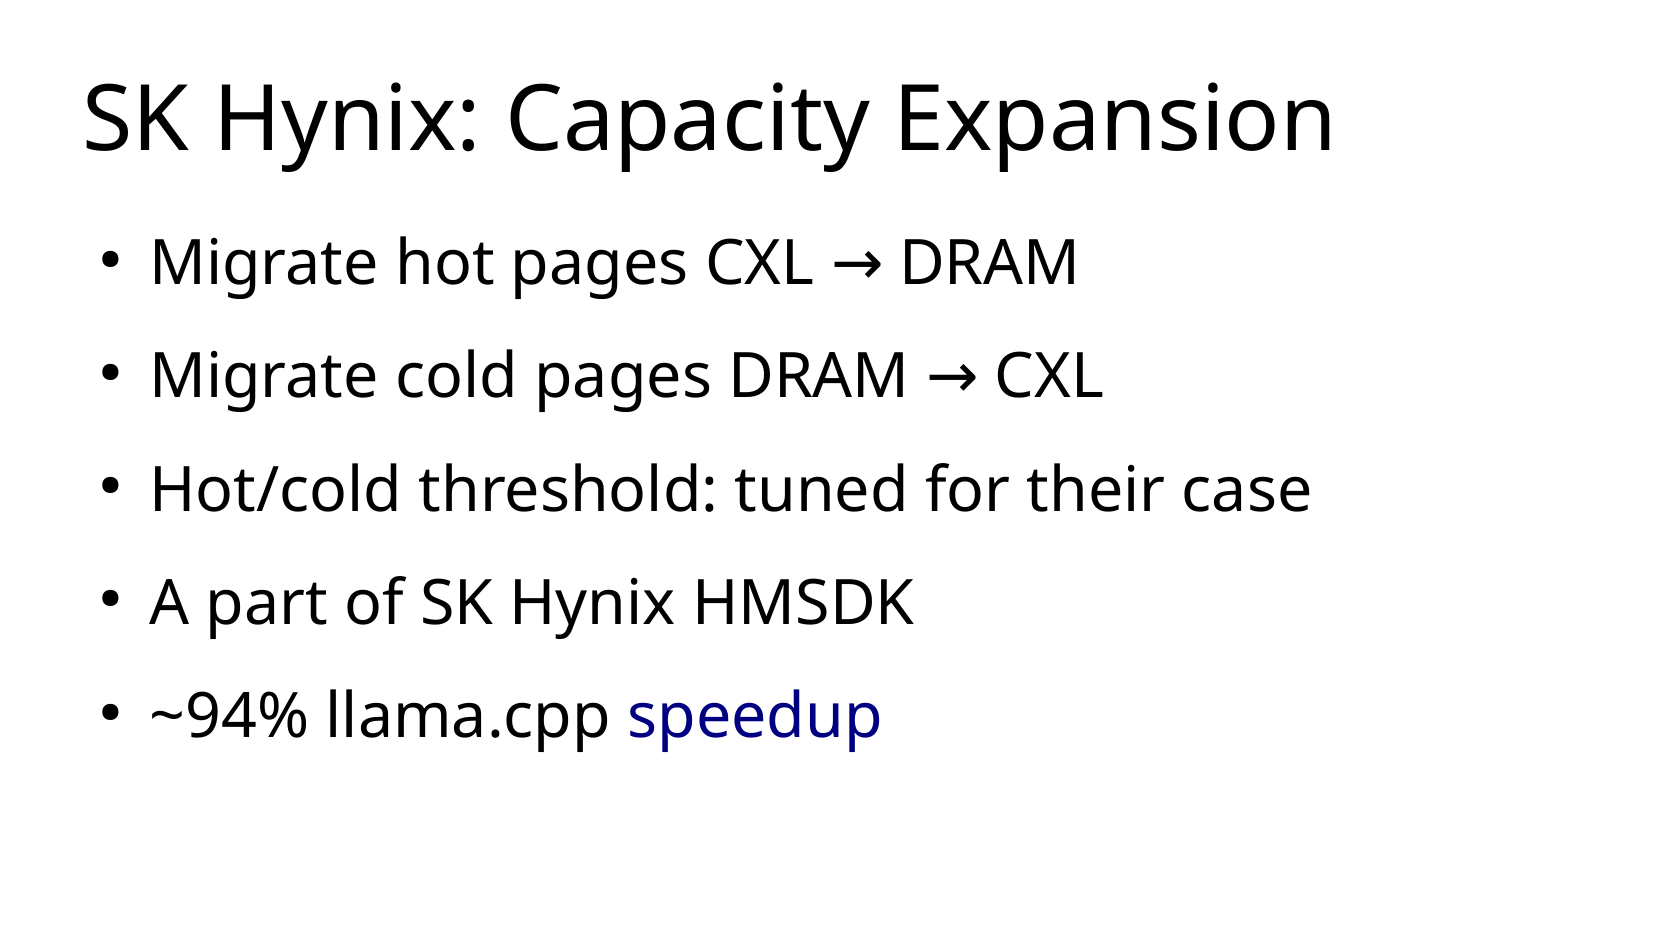

# SK Hynix: Capacity Expansion
Migrate hot pages CXL → DRAM
Migrate cold pages DRAM → CXL
Hot/cold threshold: tuned for their case
A part of SK Hynix HMSDK
~94% llama.cpp speedup